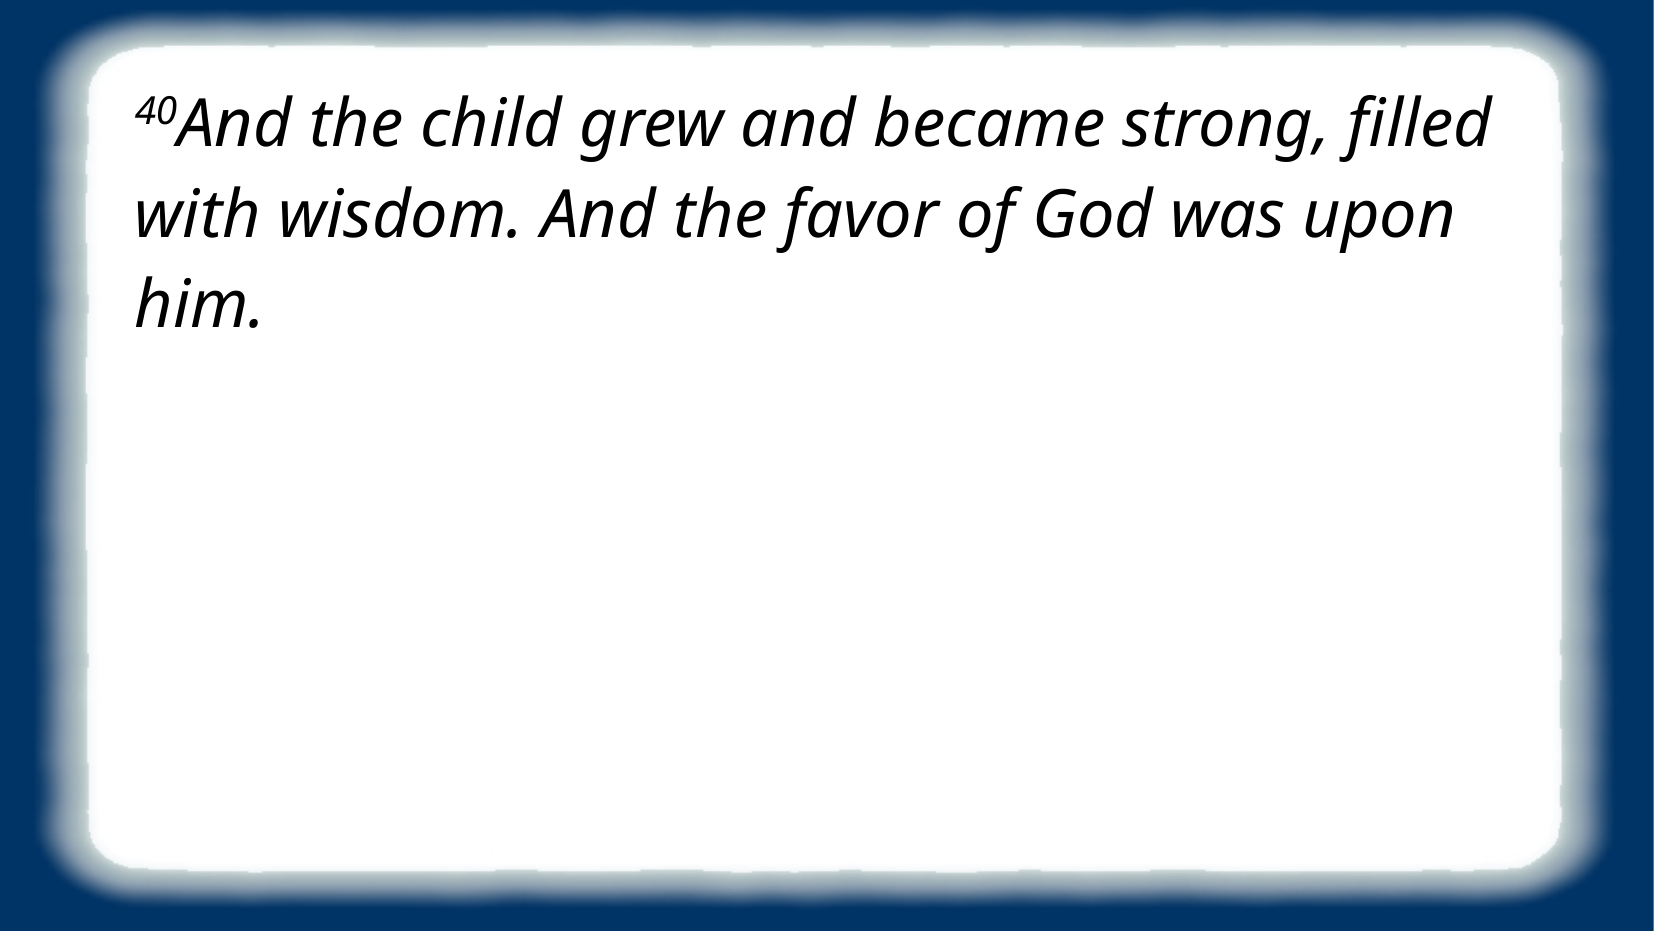

40And the child grew and became strong, filled with wisdom. And the favor of God was upon him.